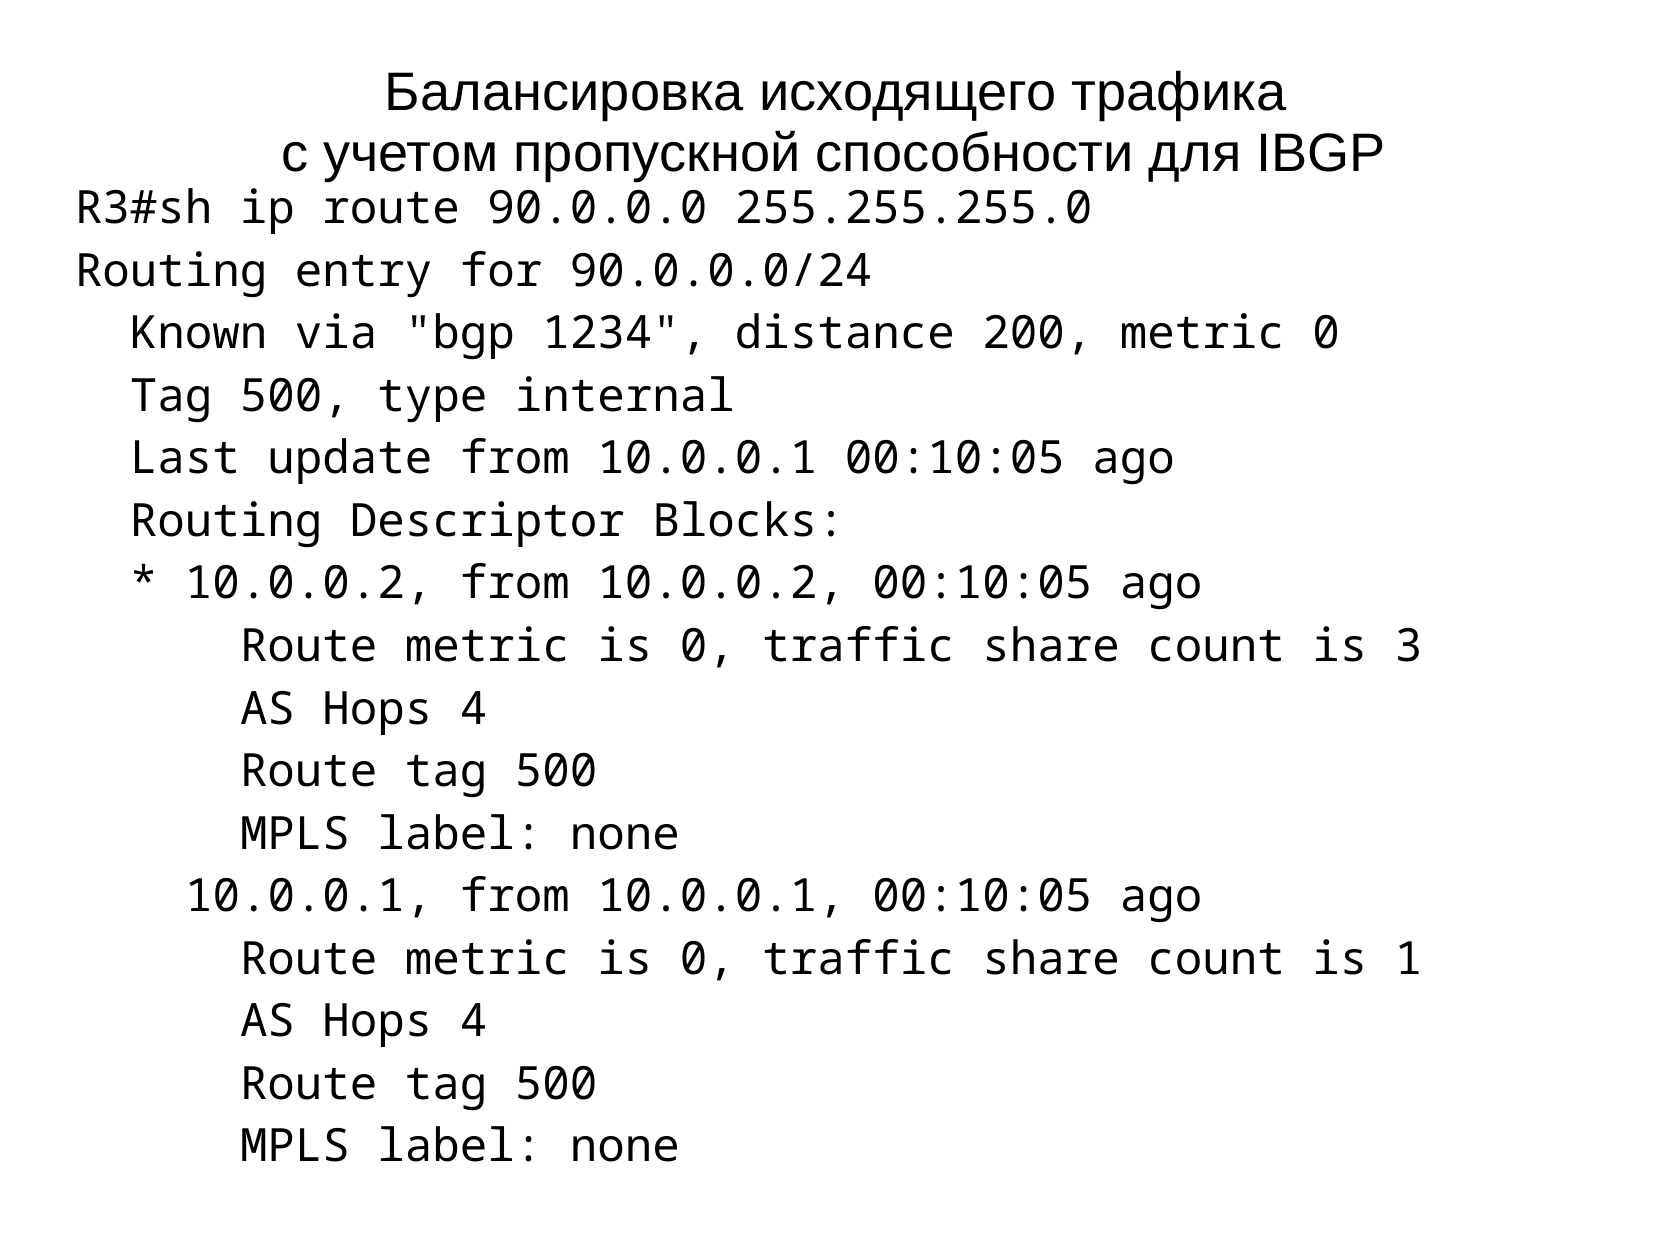

Балансировка исходящего трафика
 с учетом пропускной способности для IBGP
# R3#sh ip route 90.0.0.0 255.255.255.0
Routing entry for 90.0.0.0/24
 Known via "bgp 1234", distance 200, metric 0
 Tag 500, type internal
 Last update from 10.0.0.1 00:10:05 ago
 Routing Descriptor Blocks:
 * 10.0.0.2, from 10.0.0.2, 00:10:05 ago
 Route metric is 0, traffic share count is 3
 AS Hops 4
 Route tag 500
 MPLS label: none
 10.0.0.1, from 10.0.0.1, 00:10:05 ago
 Route metric is 0, traffic share count is 1
 AS Hops 4
 Route tag 500
 MPLS label: none